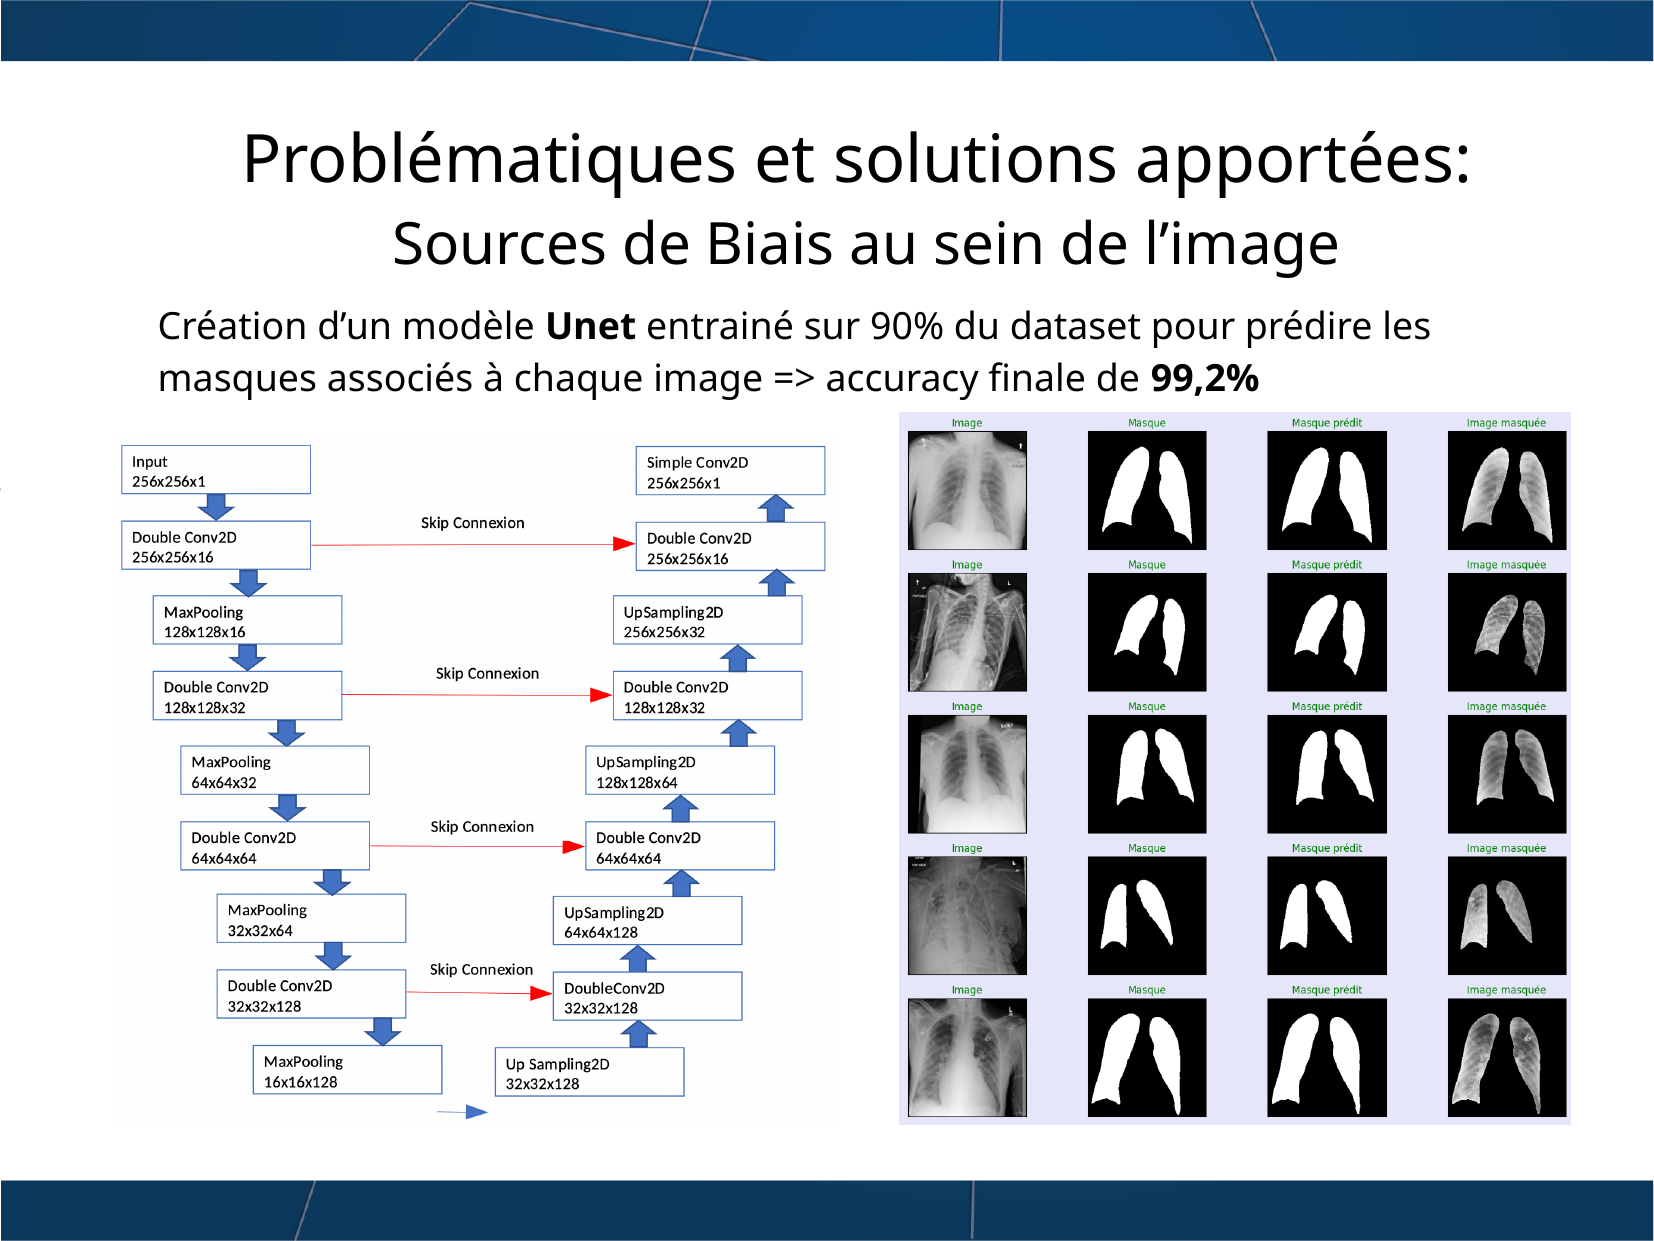

# Problématiques et solutions apportées: Sources de Biais au sein de l’image
Création d’un modèle Unet entrainé sur 90% du dataset pour prédire les masques associés à chaque image => accuracy finale de 99,2%